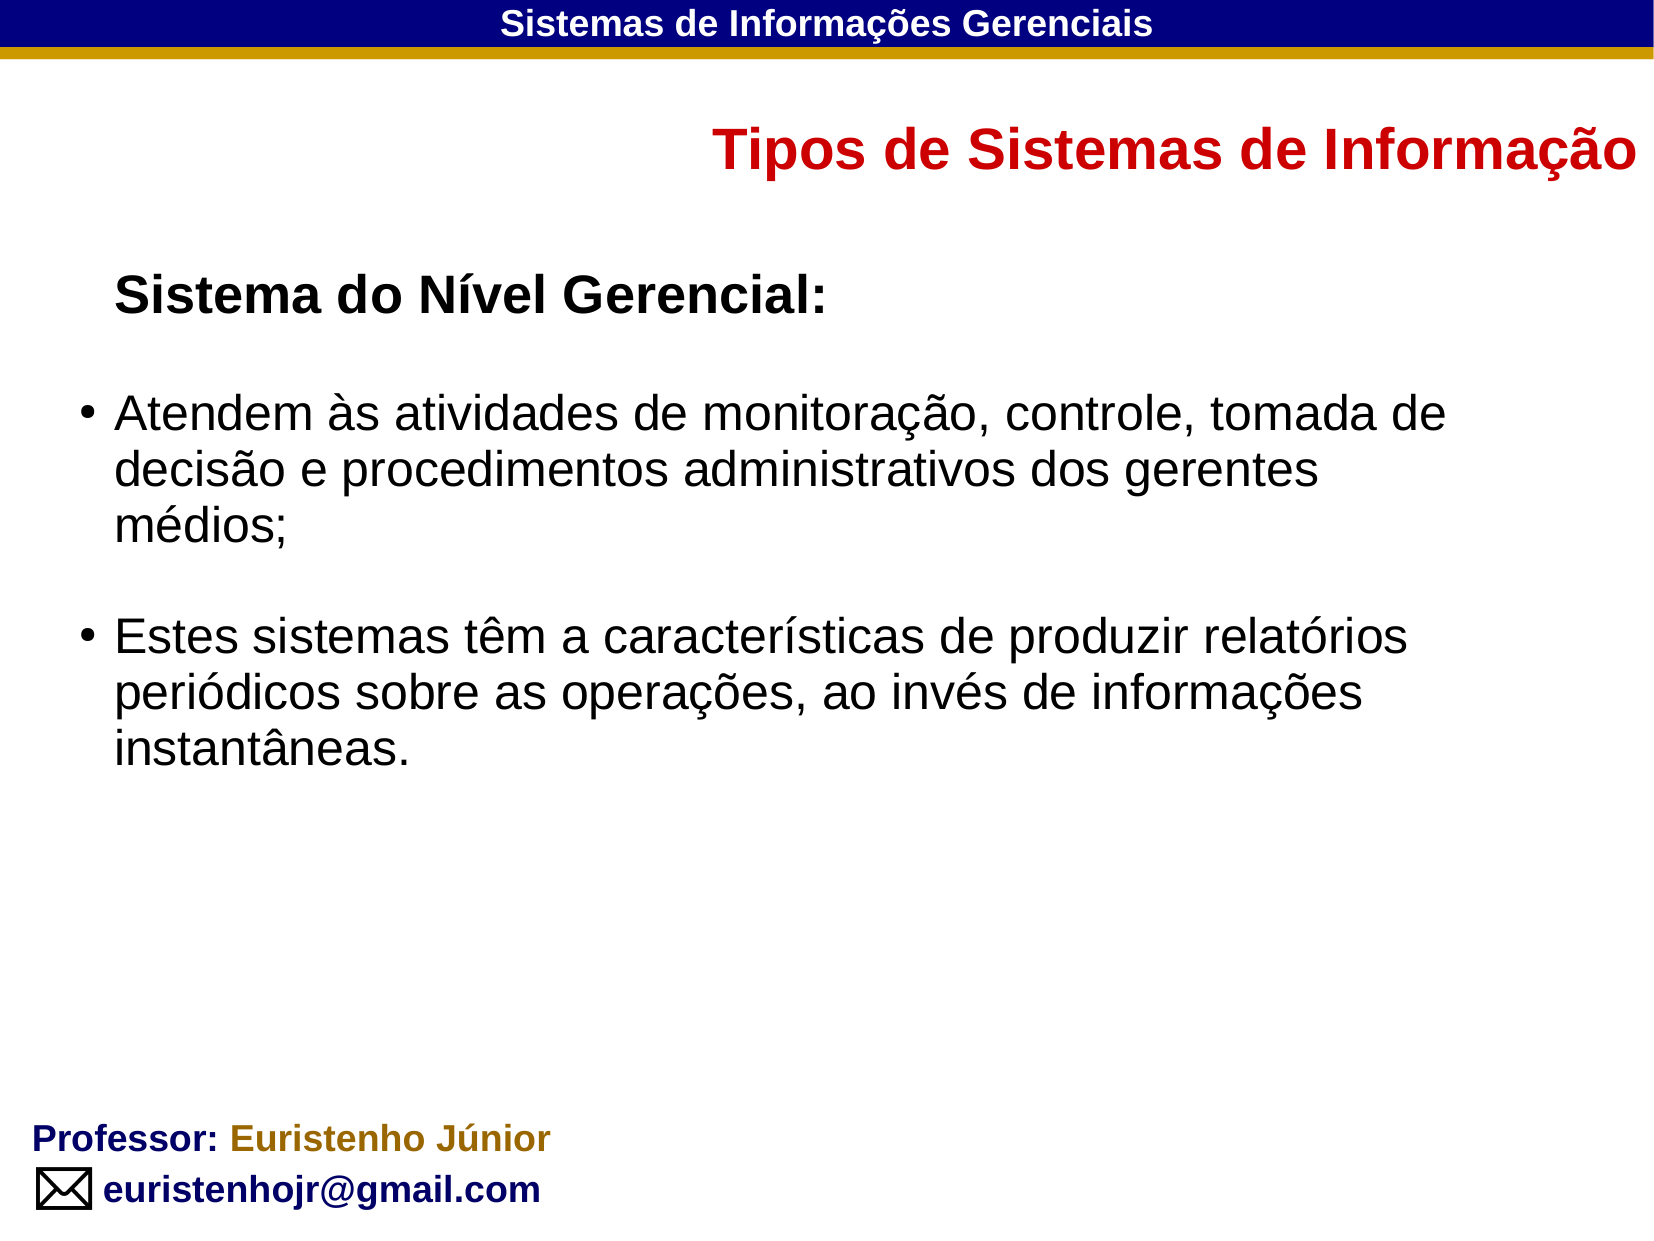

Empreendedorismo
Sistemas de Informações Gerenciais
Tipos de Sistemas de Informação
Sistema do Nível Gerencial:
Atendem às atividades de monitoração, controle, tomada de decisão e procedimentos administrativos dos gerentes médios;
Estes sistemas têm a características de produzir relatórios periódicos sobre as operações, ao invés de informações instantâneas.
Professor: Euristenho Júnior
euristenhojr@gmail.com